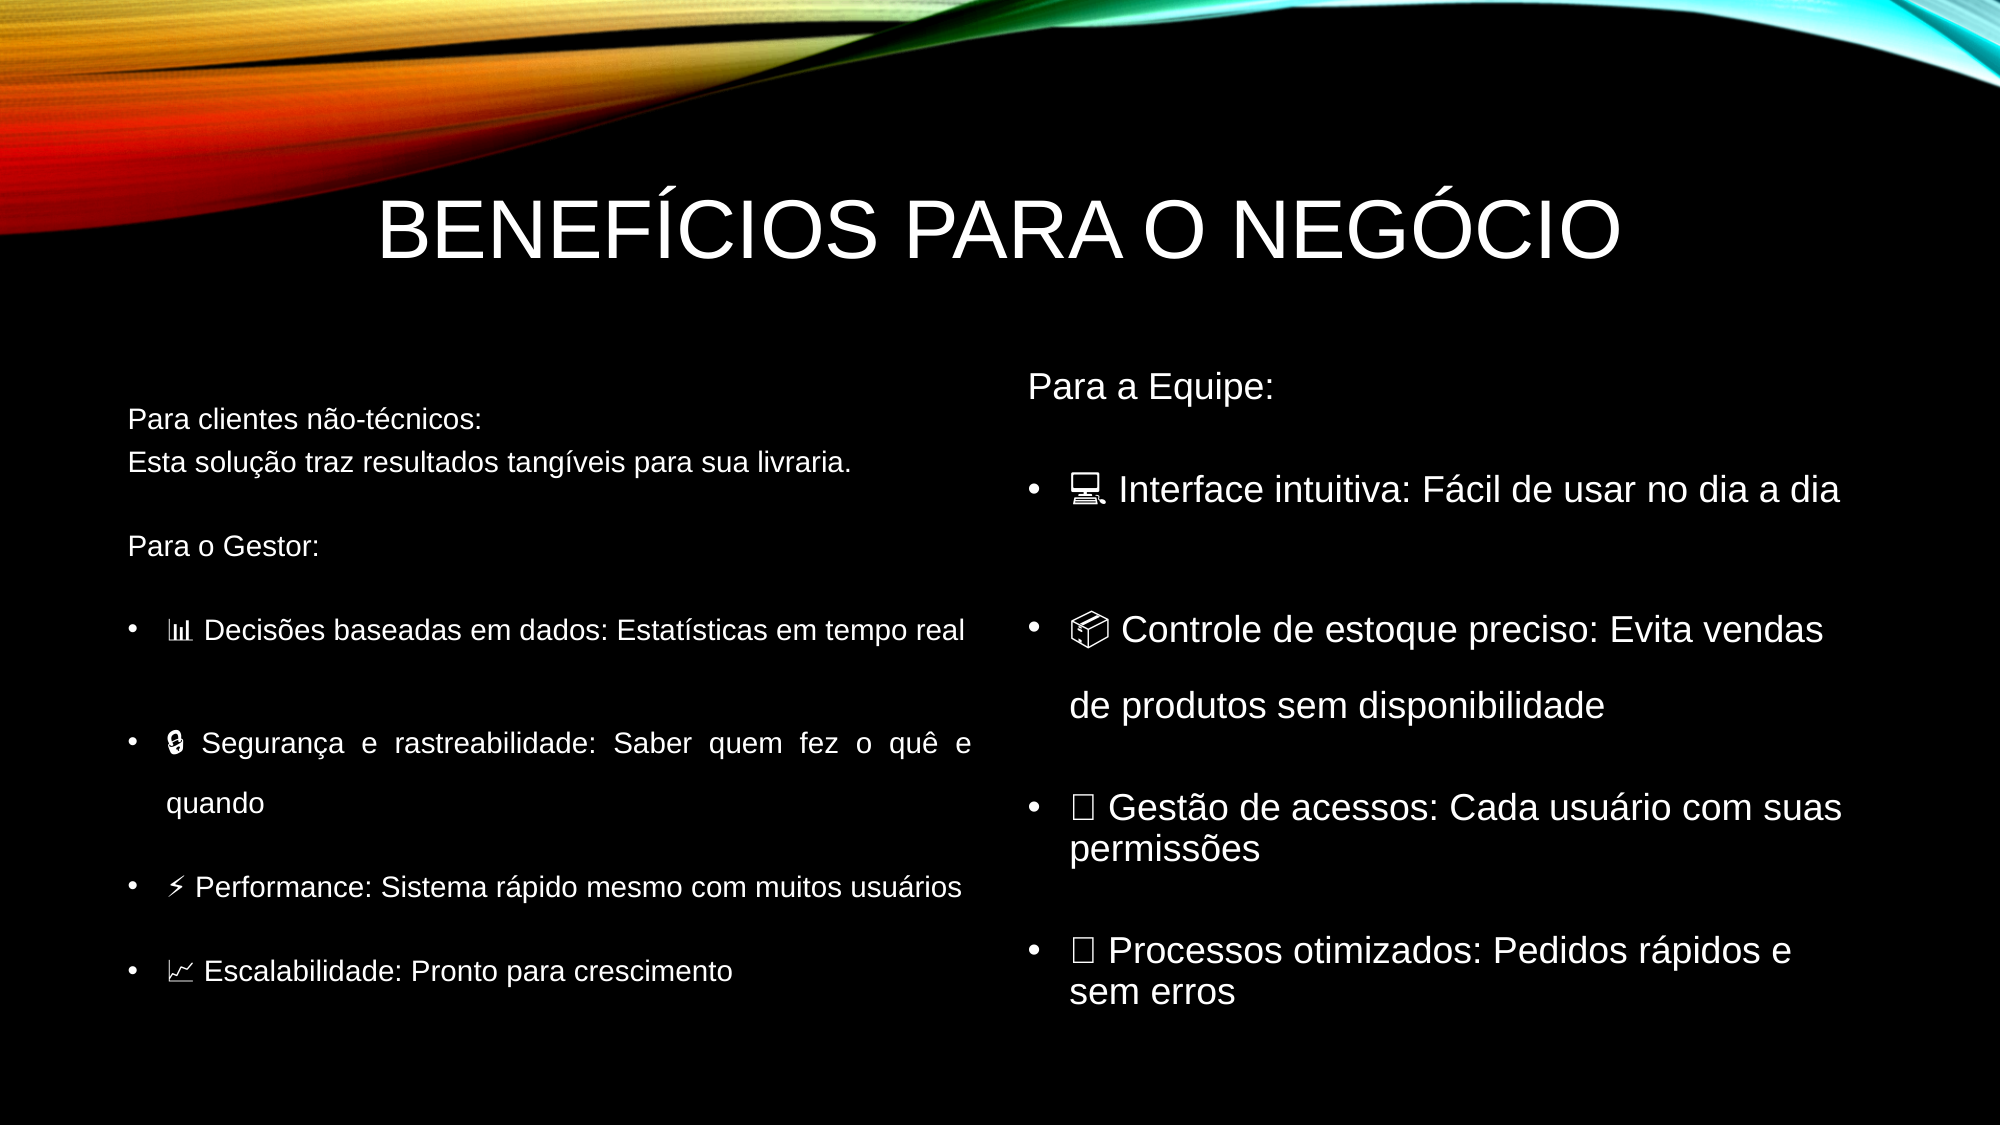

# BENEFÍCIOS PARA O NEGÓCIO
Para clientes não-técnicos:
Esta solução traz resultados tangíveis para sua livraria.
Para o Gestor:
📊 Decisões baseadas em dados: Estatísticas em tempo real
🔒 Segurança e rastreabilidade: Saber quem fez o quê e quando
⚡ Performance: Sistema rápido mesmo com muitos usuários
📈 Escalabilidade: Pronto para crescimento
Para a Equipe:
💻 Interface intuitiva: Fácil de usar no dia a dia
📦 Controle de estoque preciso: Evita vendas de produtos sem disponibilidade
👥 Gestão de acessos: Cada usuário com suas permissões
🔄 Processos otimizados: Pedidos rápidos e sem erros